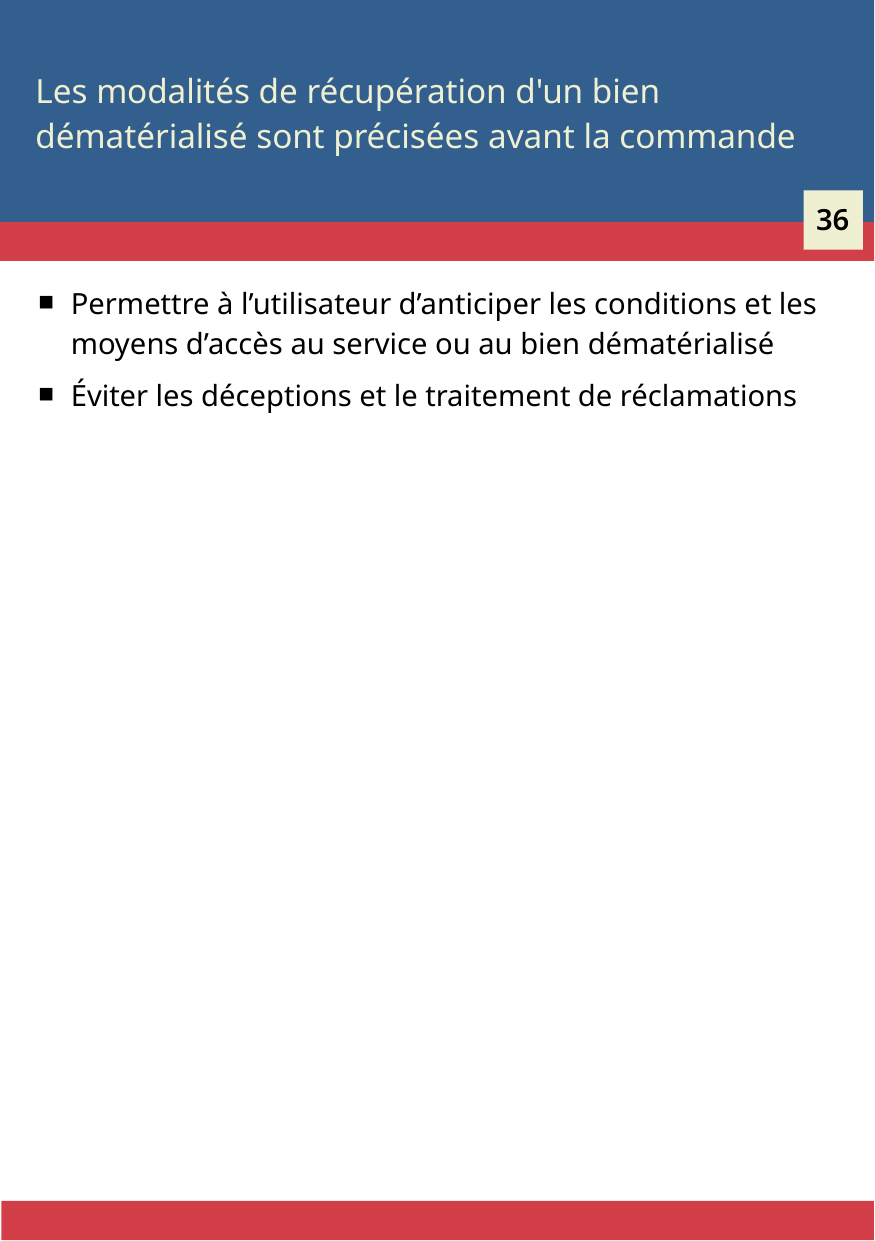

# Les modalités de récupération d'un bien dématérialisé sont précisées avant la commande
36
Permettre à l’utilisateur d’anticiper les conditions et les moyens d’accès au service ou au bien dématérialisé
Éviter les déceptions et le traitement de réclamations